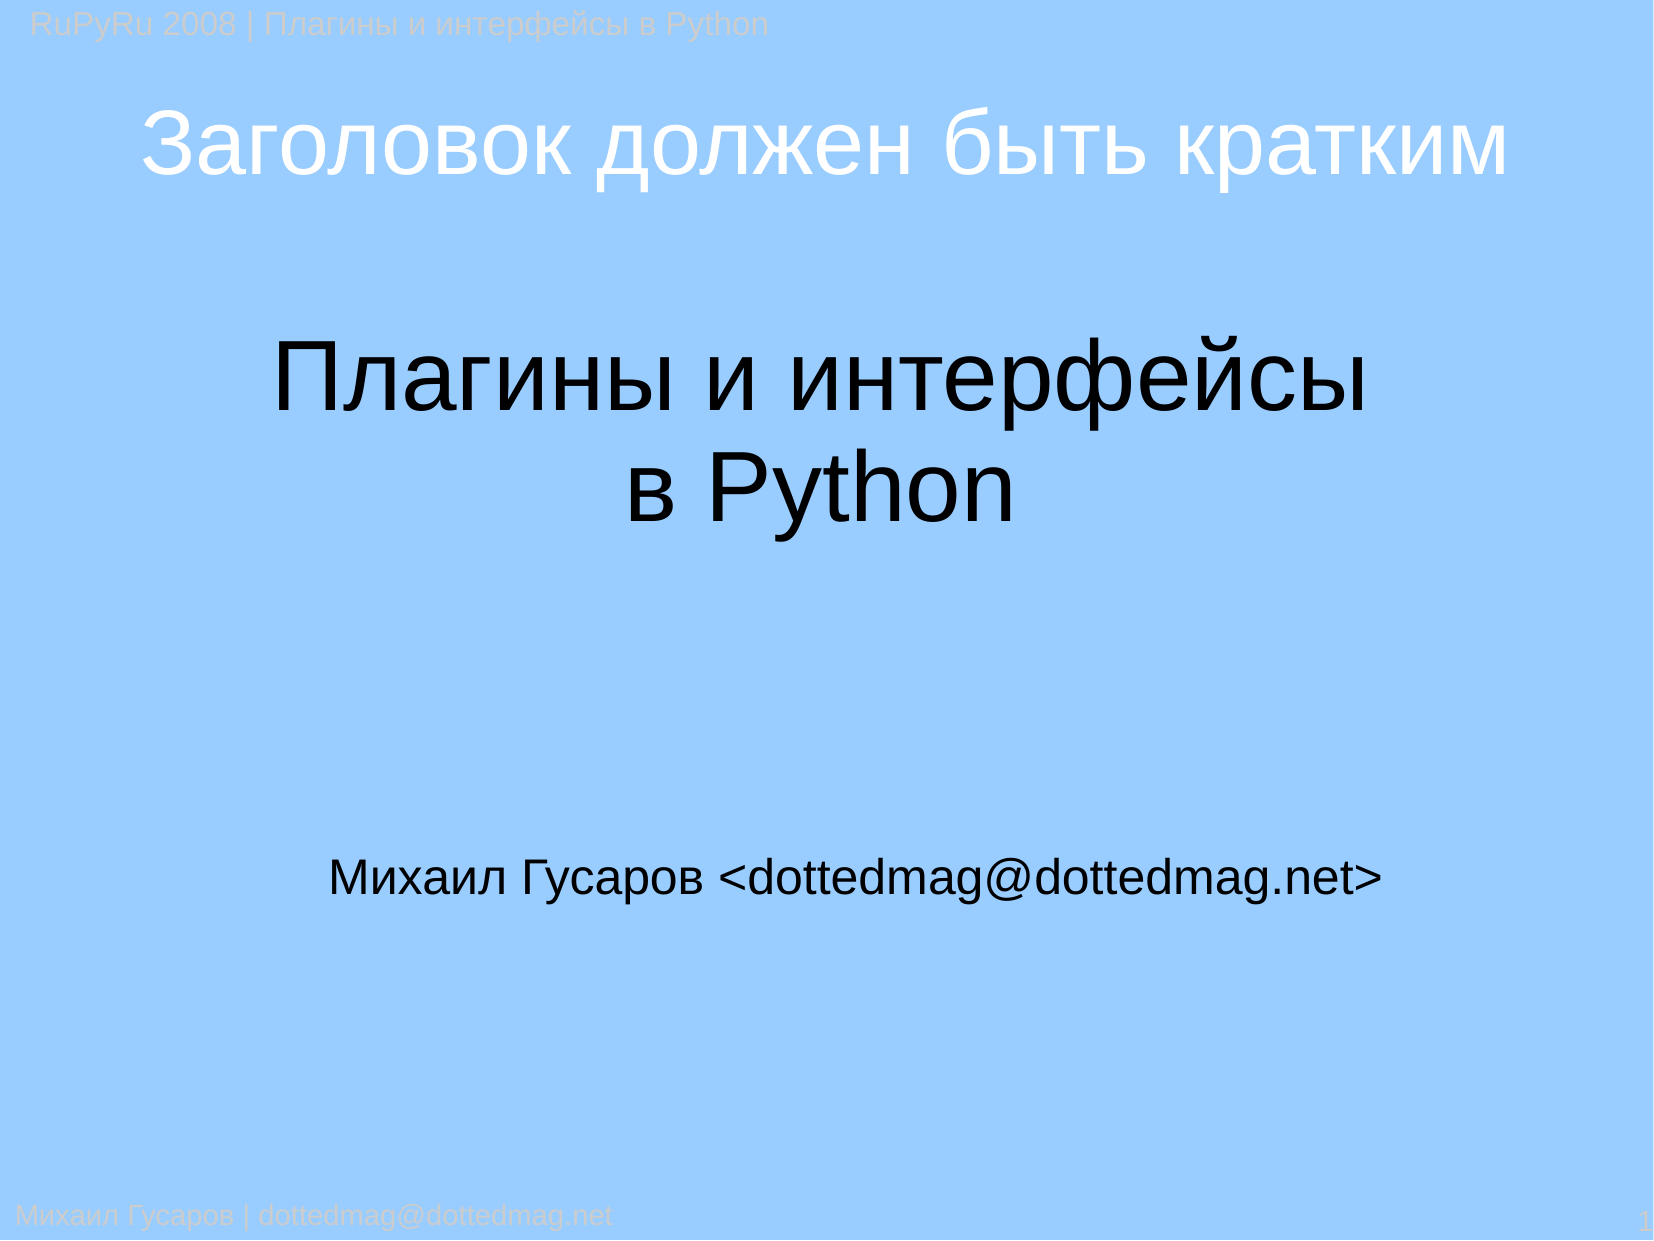

Плагины и интерфейсы
в Python
# Заголовок должен быть кратким
Михаил Гусаров <dottedmag@dottedmag.net>
Имя Автора | email@domain.org
1